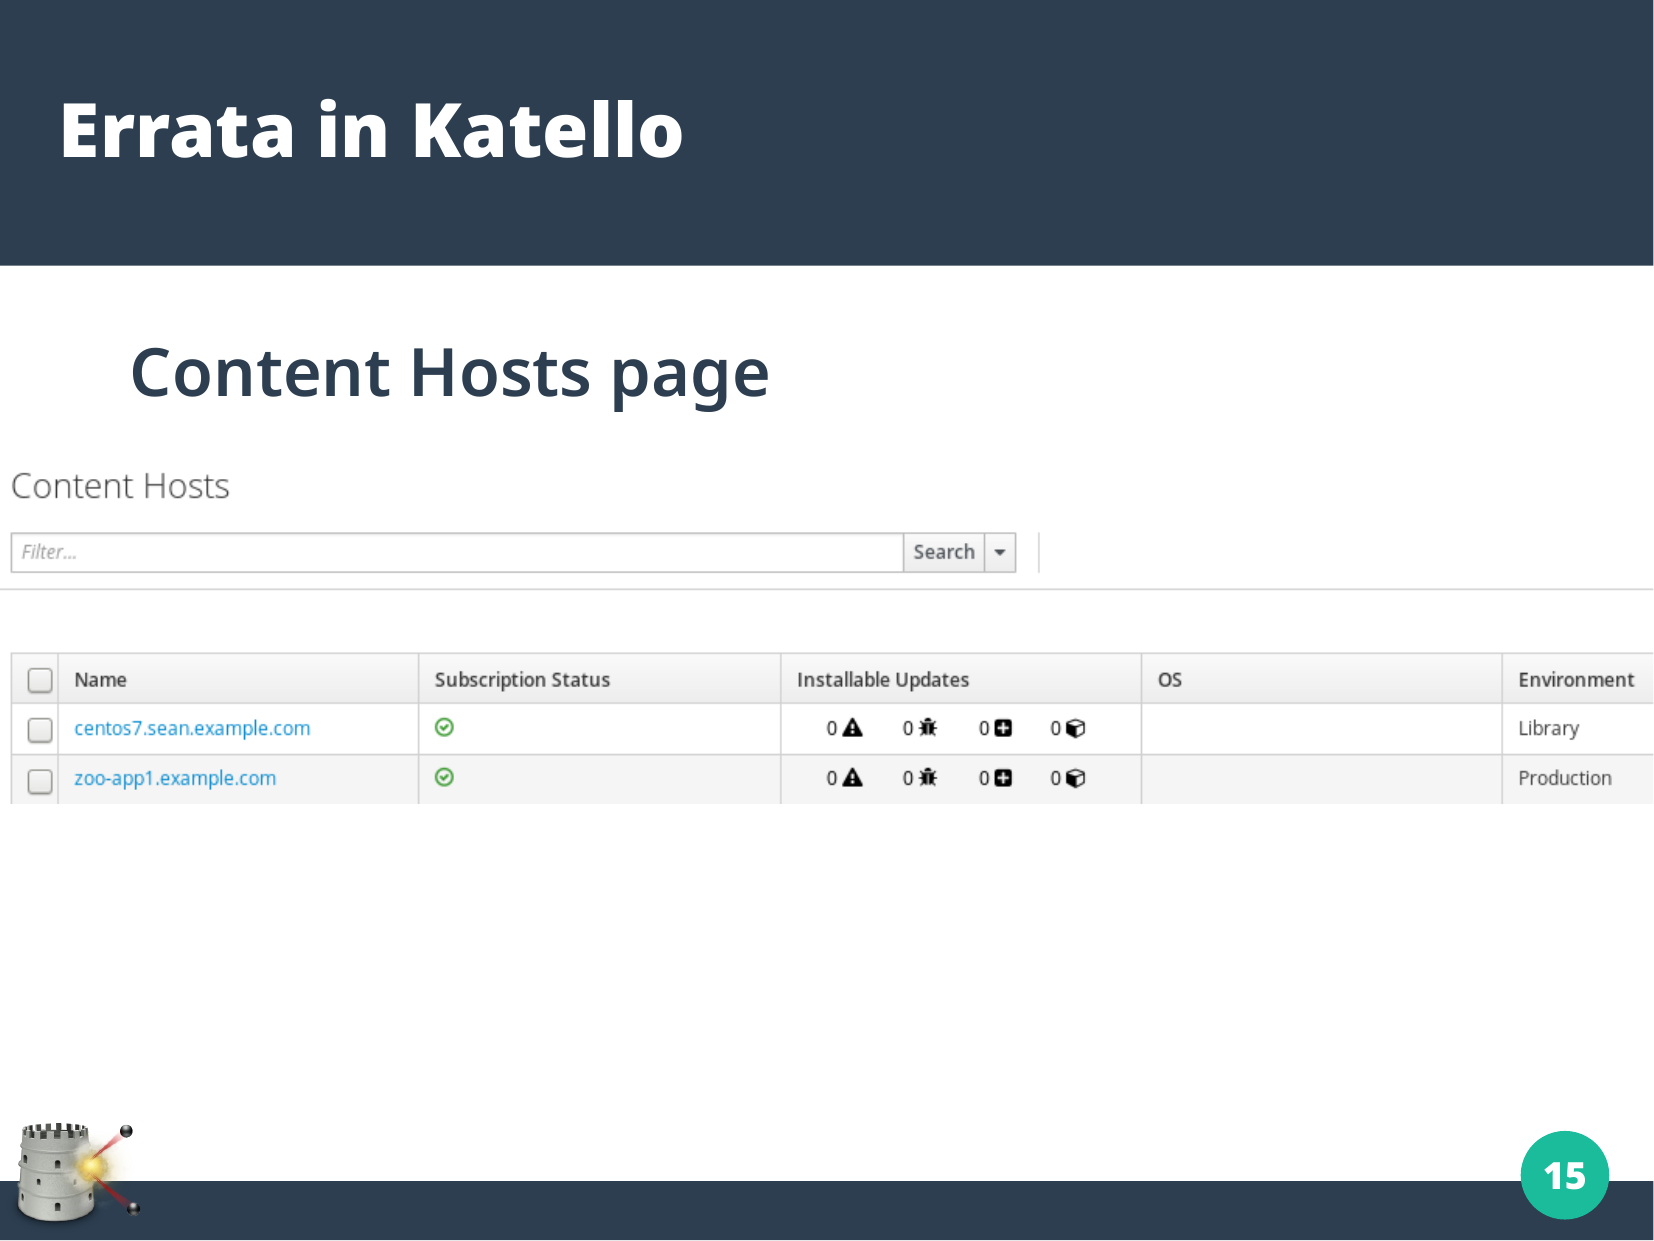

# Errata in Katello
Content Hosts page
15